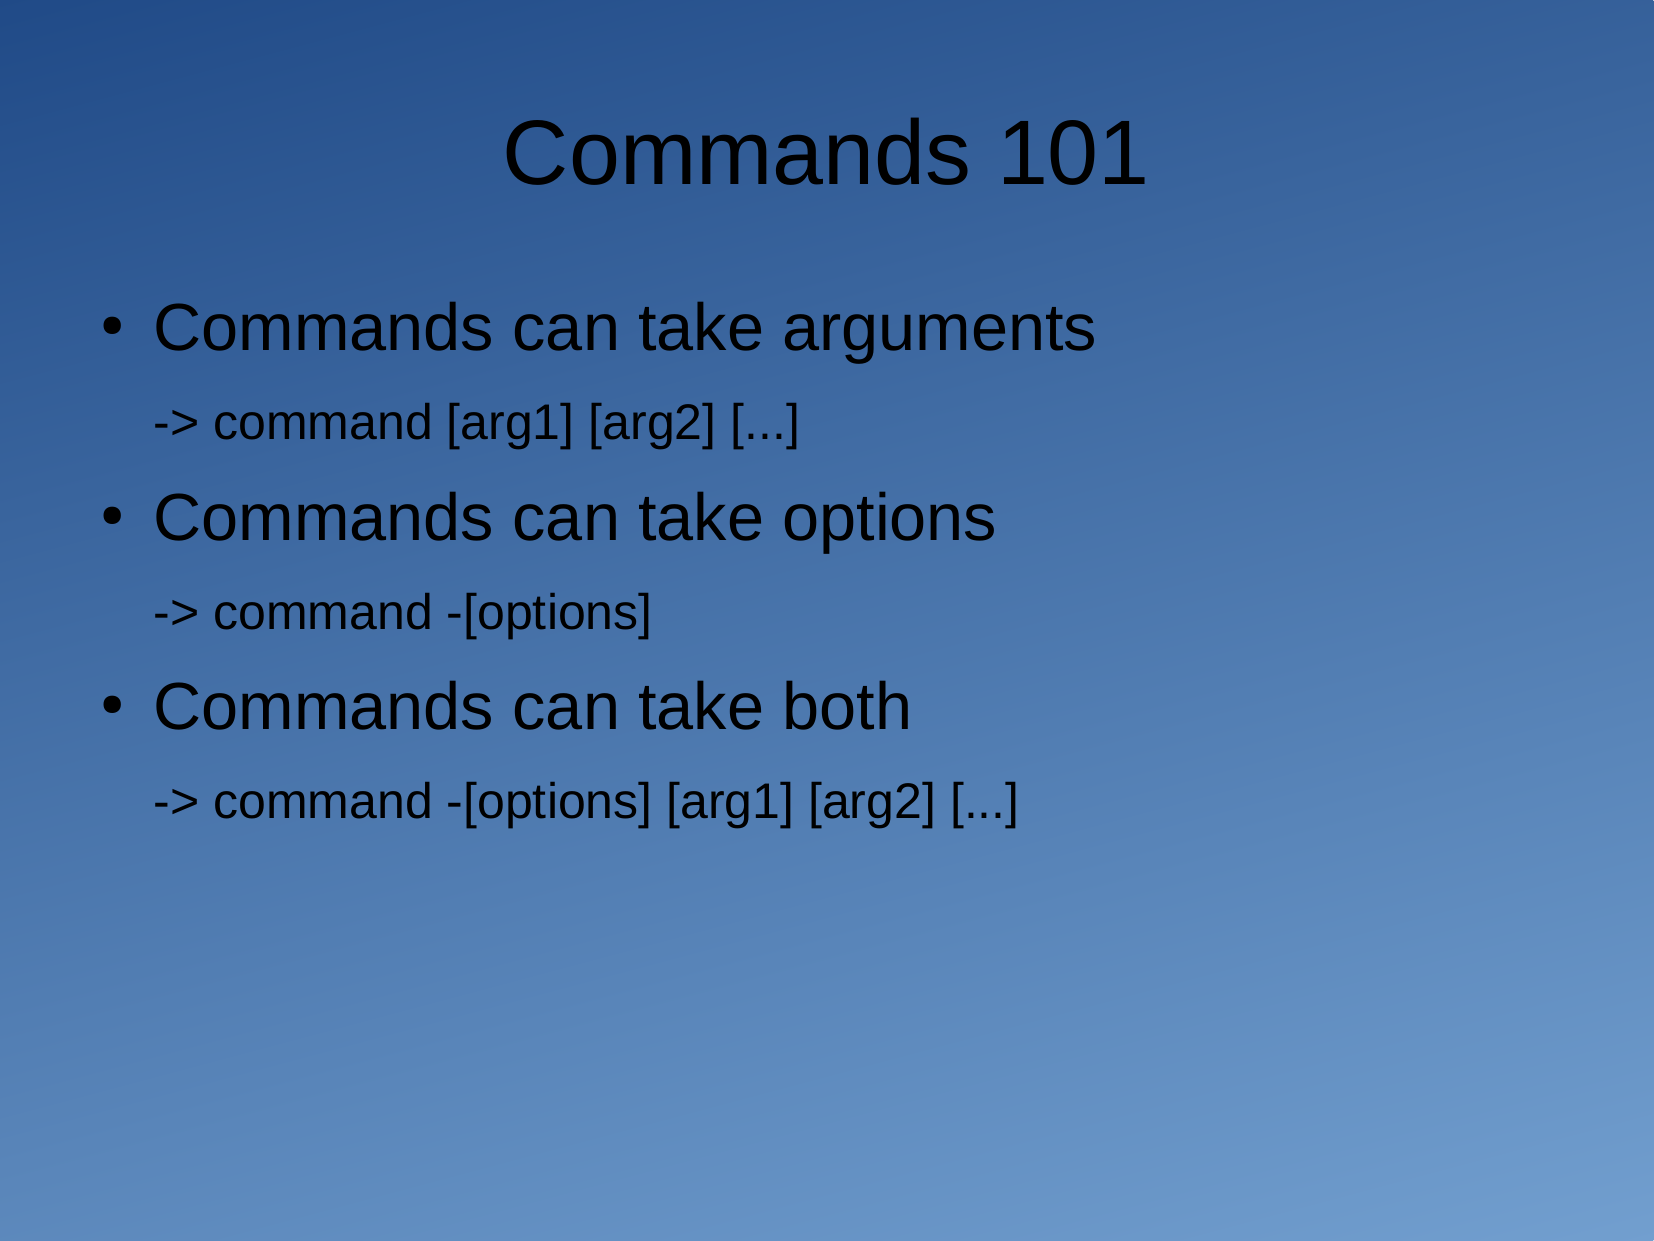

# Commands 101
Commands can take arguments
-> command [arg1] [arg2] [...]
Commands can take options
-> command -[options]
Commands can take both
-> command -[options] [arg1] [arg2] [...]